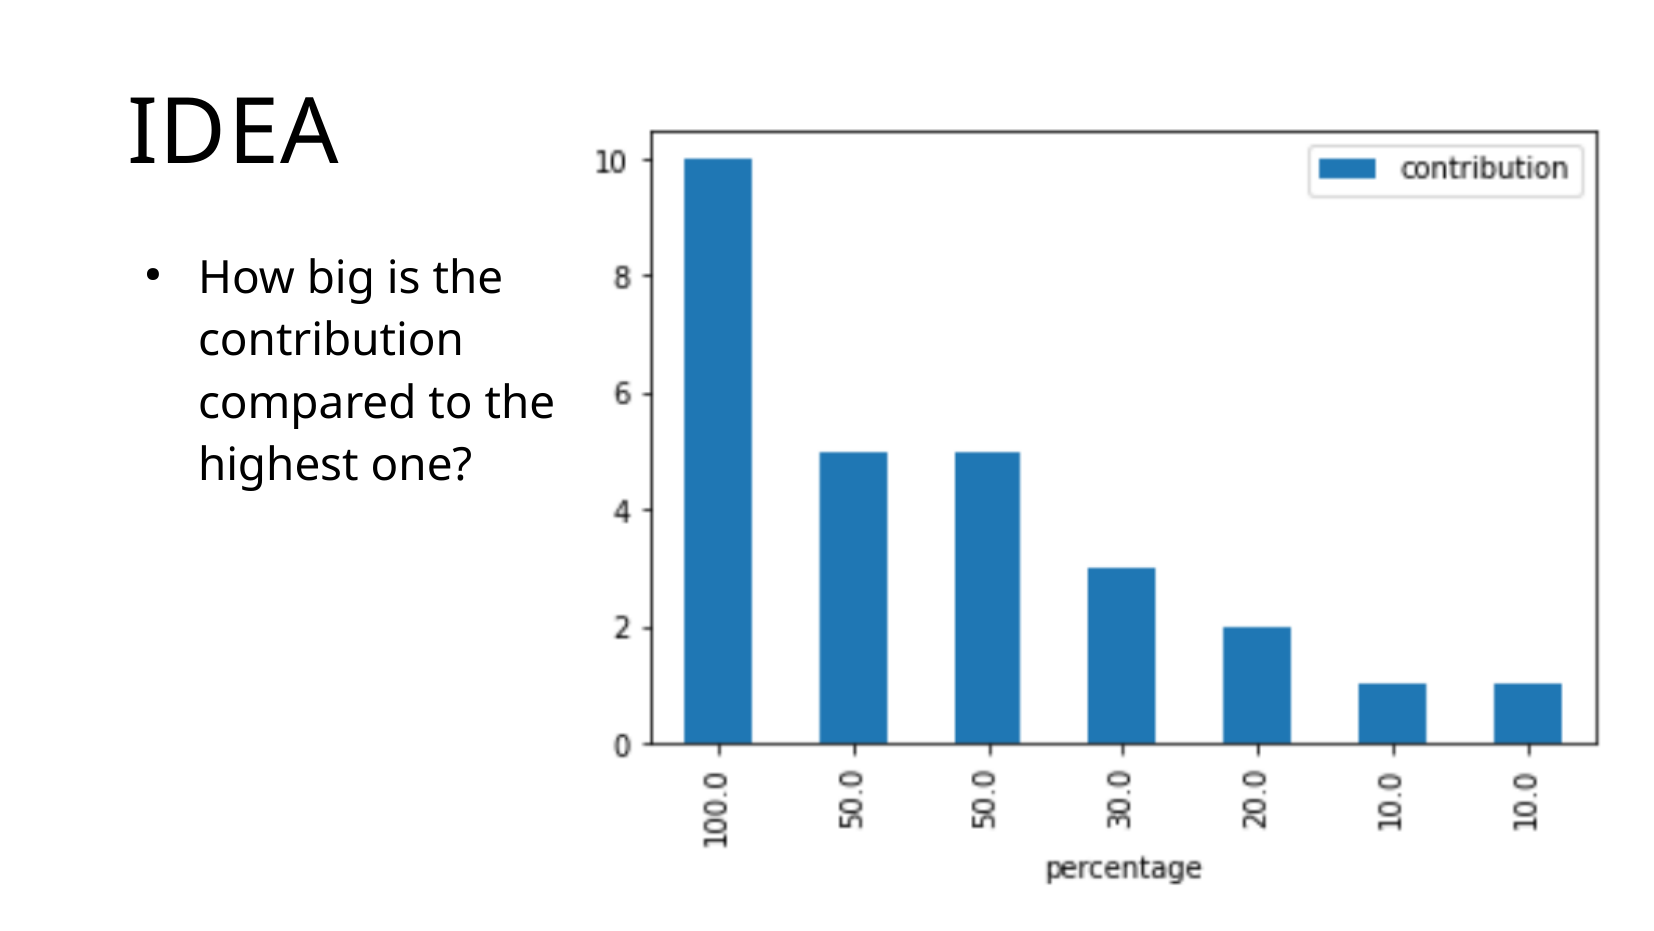

# IDEA
How big is the contribution compared to the highest one?